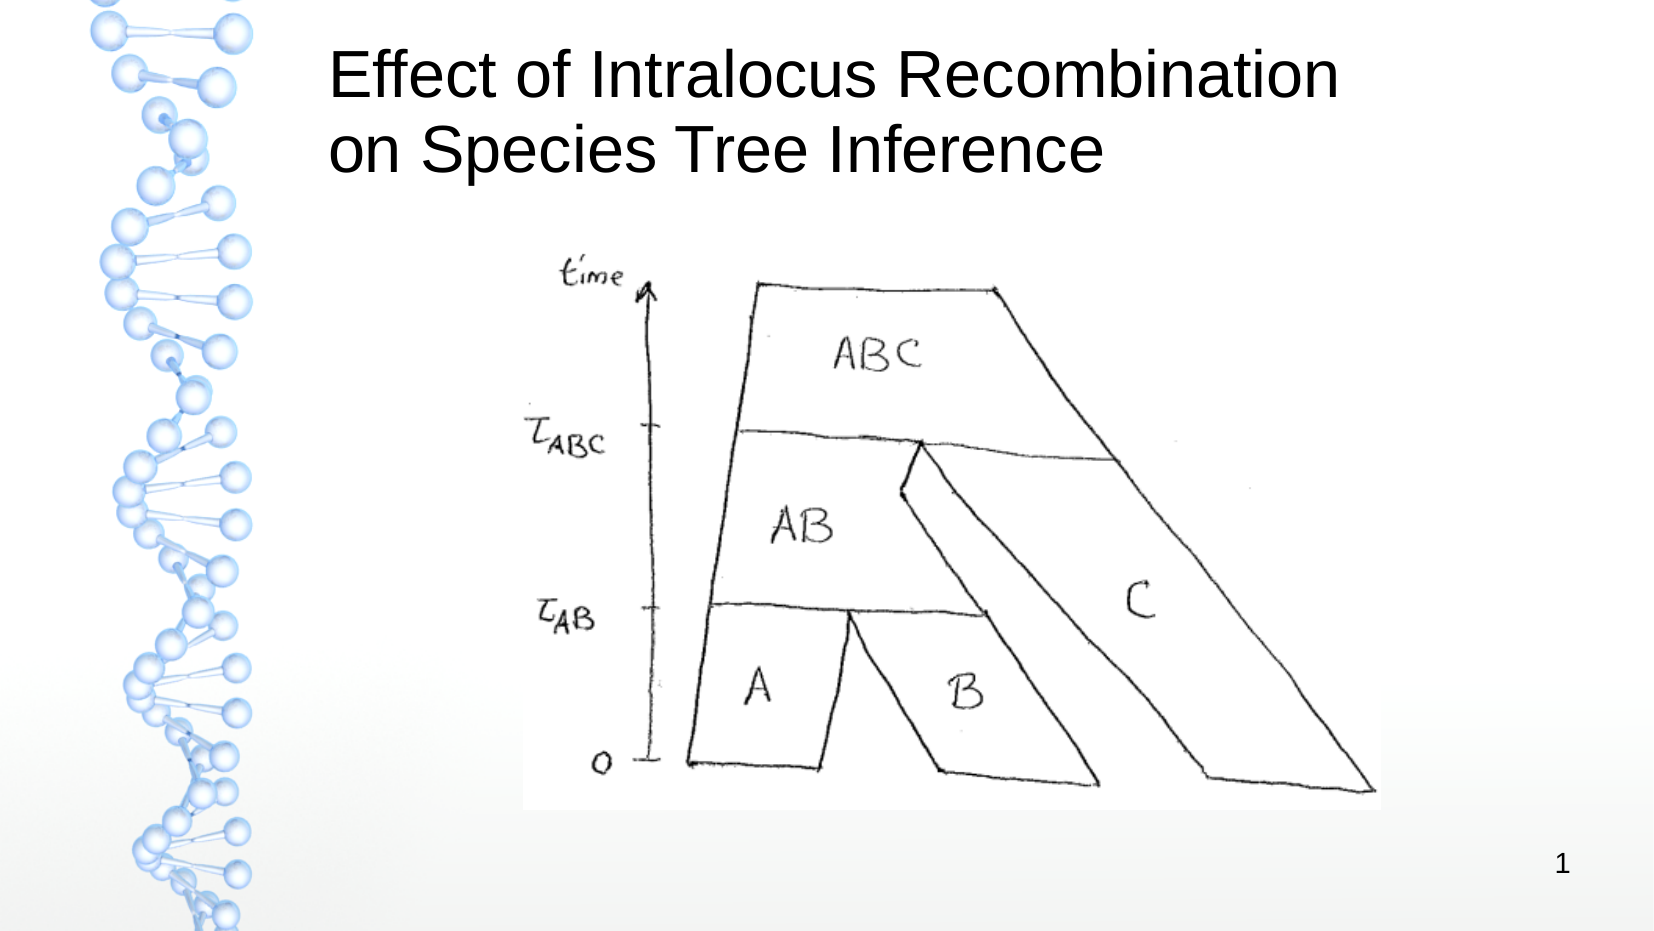

Effect of Intralocus Recombination
on Species Tree Inference
1